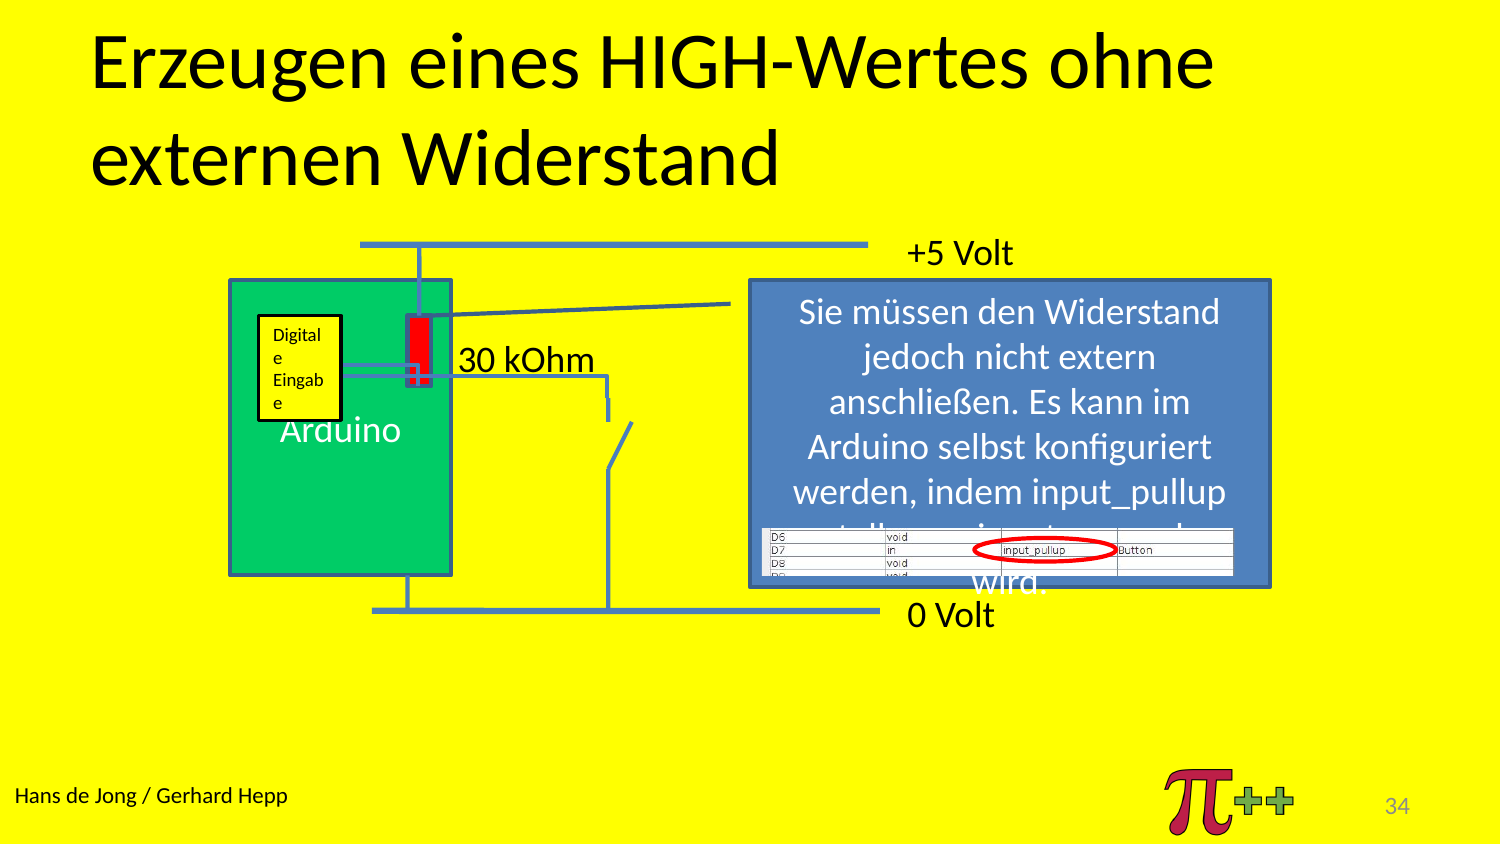

# Erzeugen eines HIGH-Wertes ohne externen Widerstand
+5 Volt
Arduino
Sie müssen den Widerstand jedoch nicht extern anschließen. Es kann im Arduino selbst konfiguriert werden, indem input_pullup anstelle von input angegeben wird.
Digitale Eingabe
30 kOhm
0 Volt